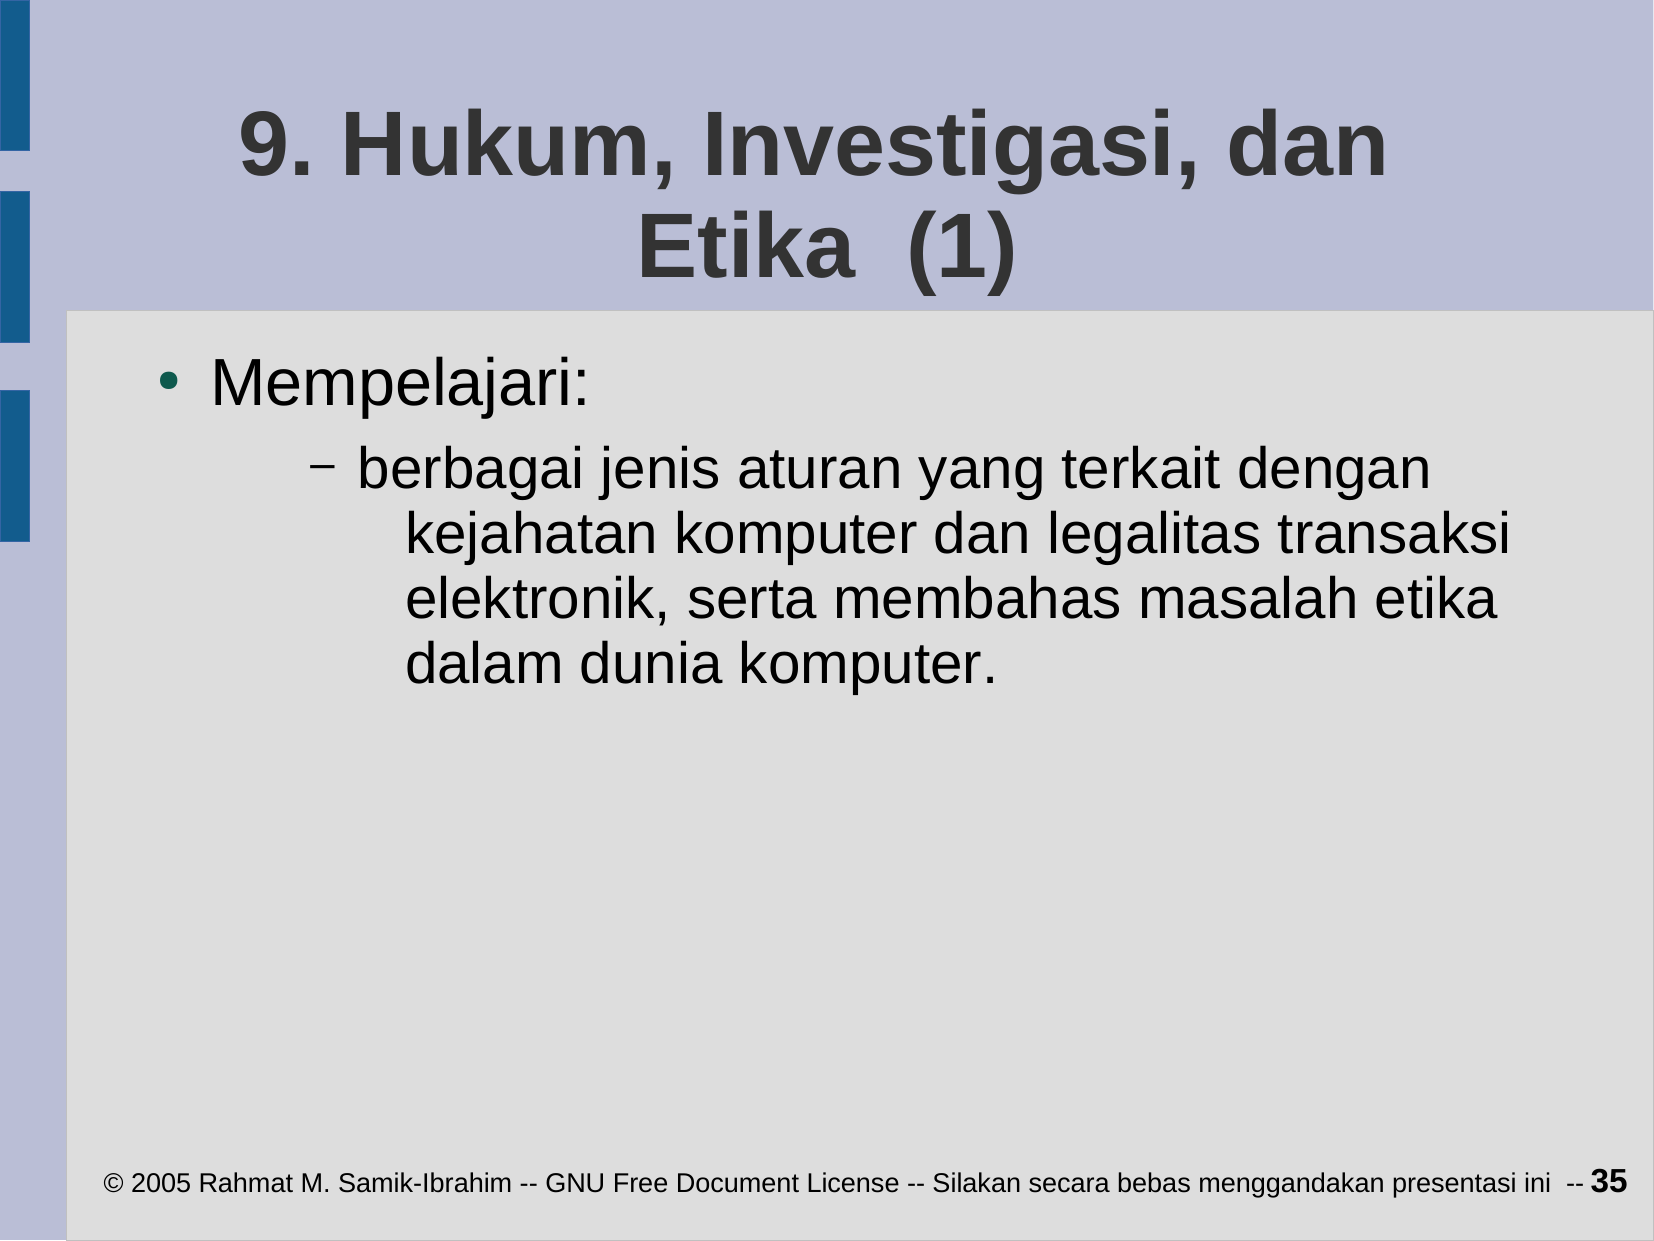

# 9. Hukum, Investigasi, dan Etika (1)
Mempelajari:
berbagai jenis aturan yang terkait dengan kejahatan komputer dan legalitas transaksi elektronik, serta membahas masalah etika dalam dunia komputer.